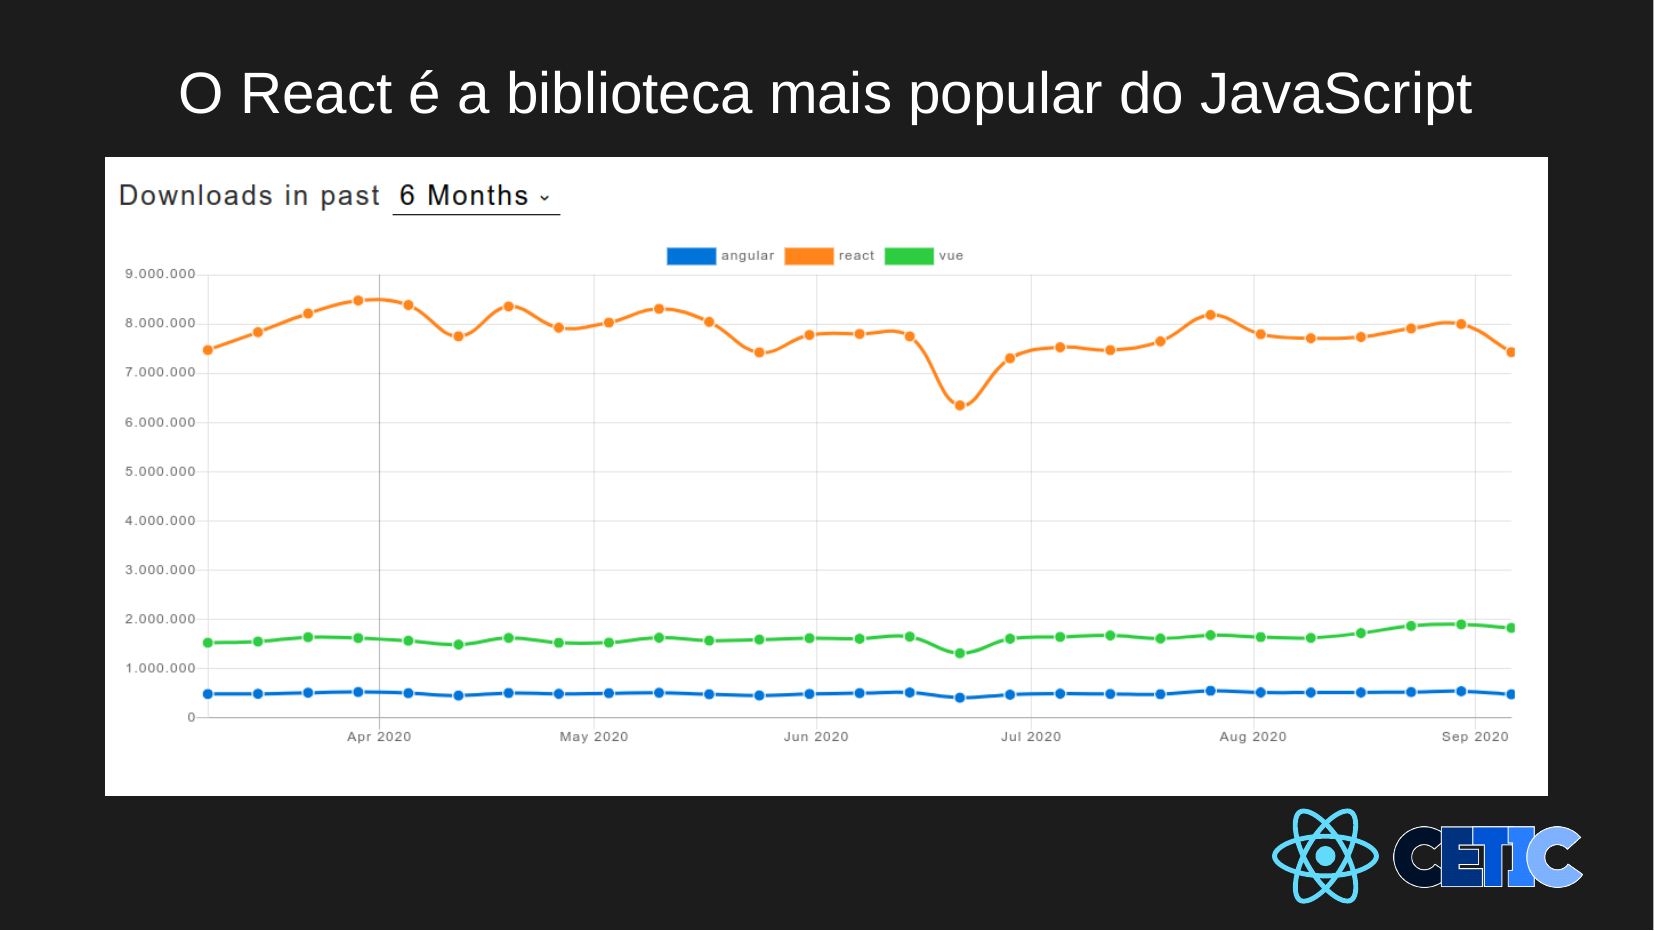

O React é a biblioteca mais popular do JavaScript